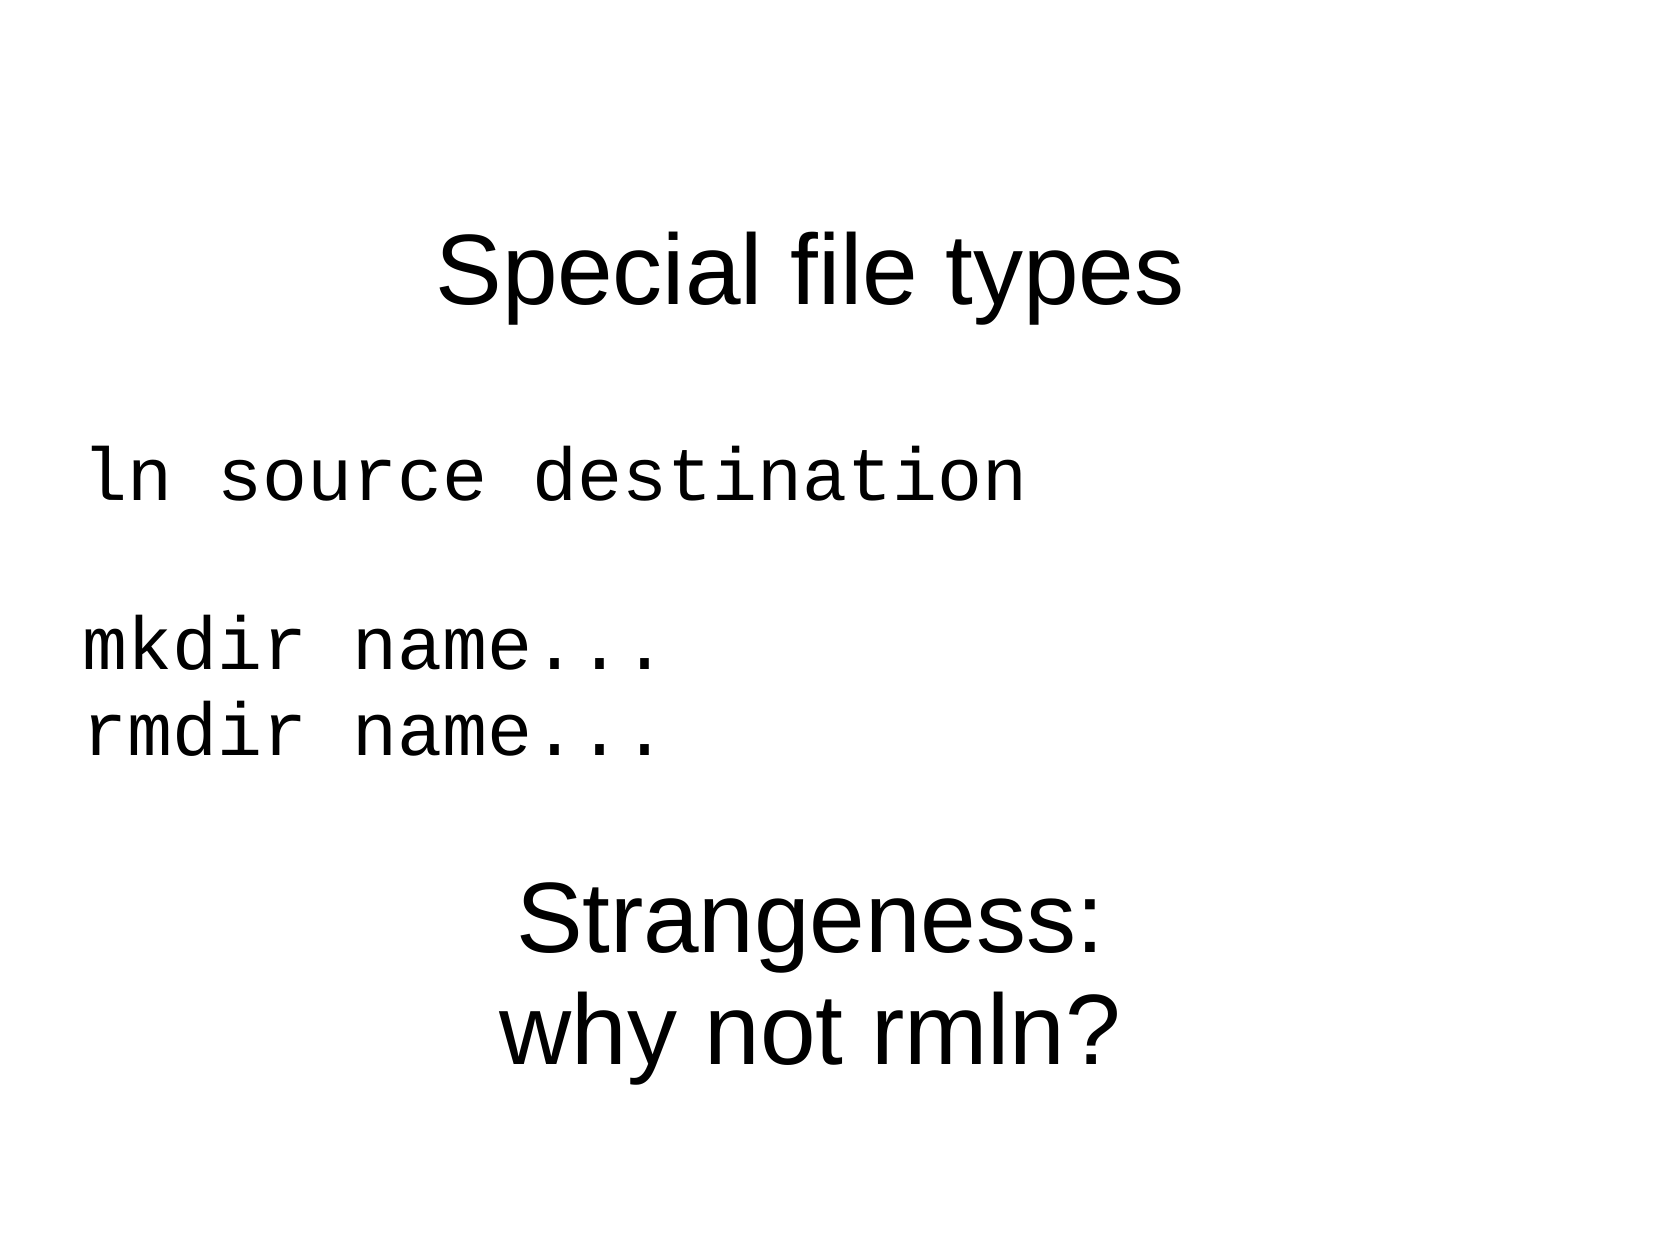

Special file types
ln source destination
mkdir name...
rmdir name...
Strangeness:
why not rmln?